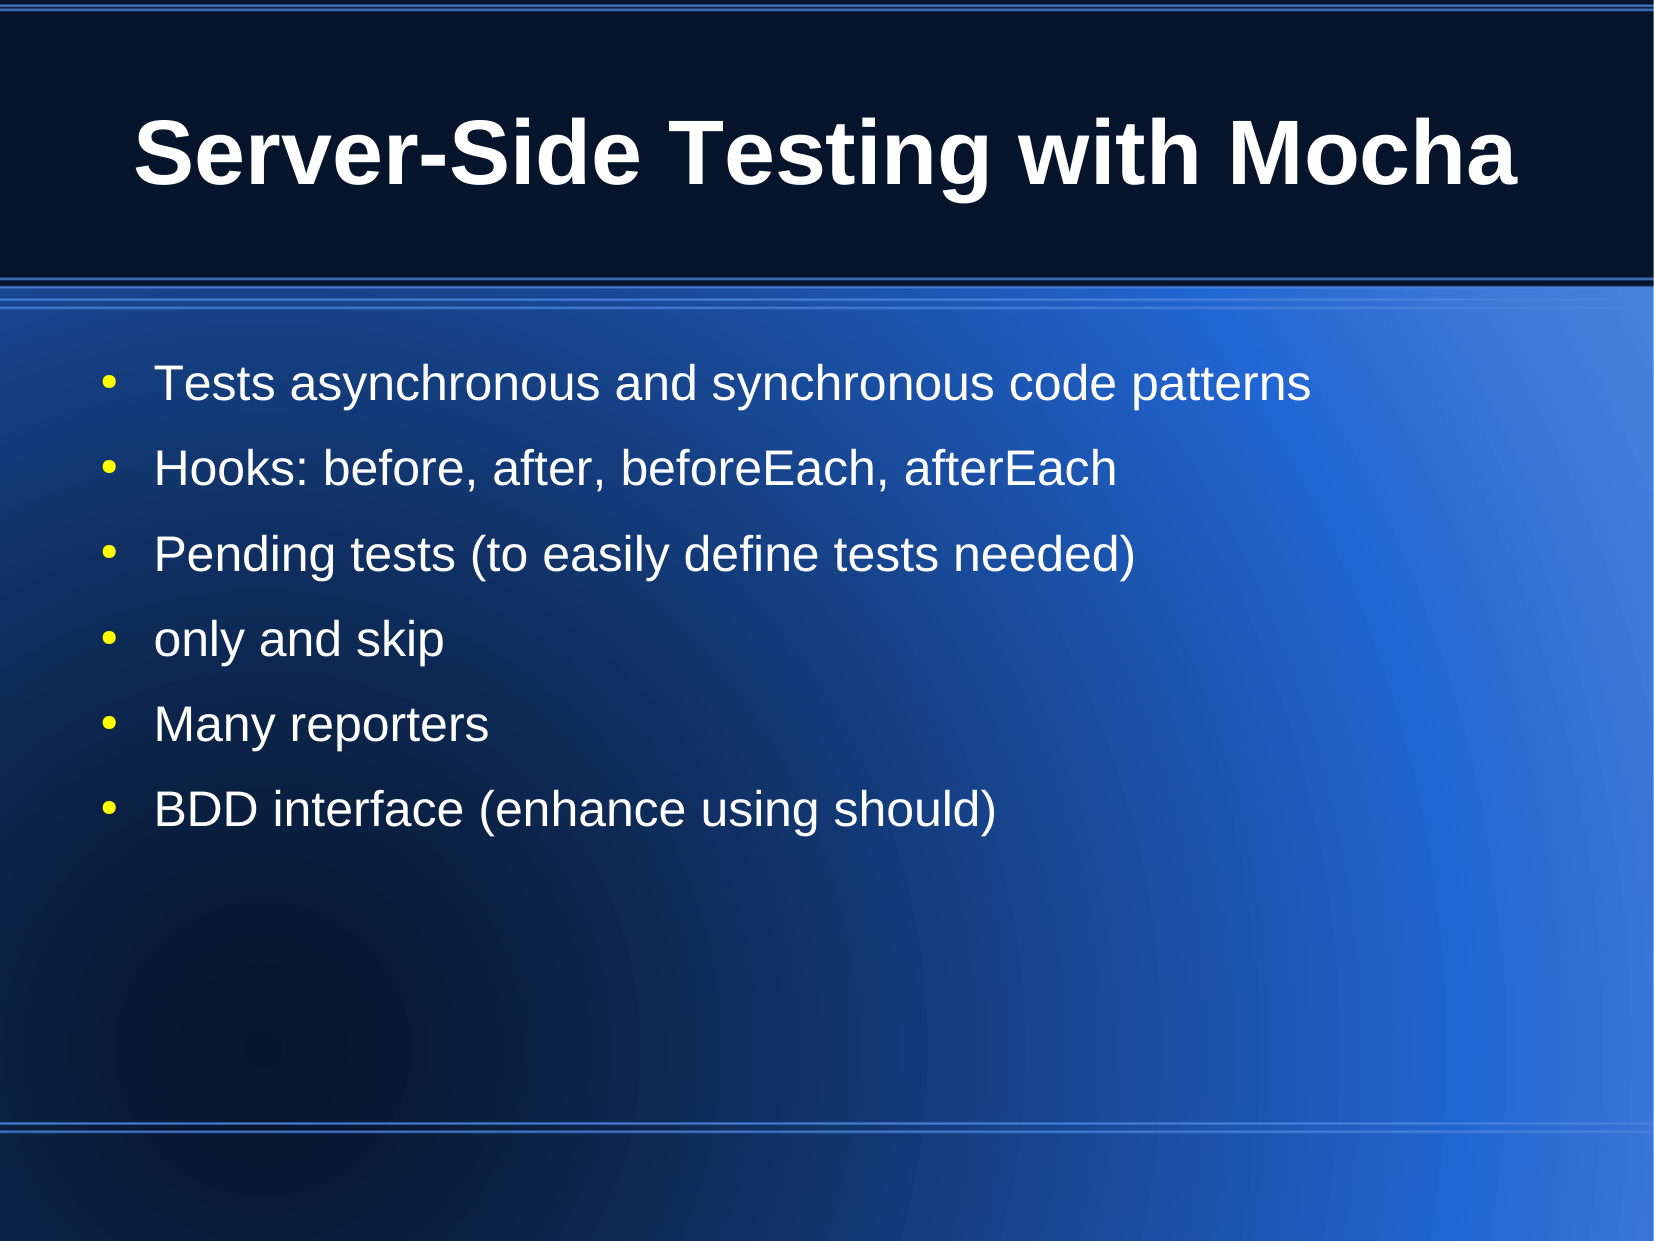

# Server-Side Testing with Mocha
Tests asynchronous and synchronous code patterns
Hooks: before, after, beforeEach, afterEach
Pending tests (to easily define tests needed)
only and skip
Many reporters
BDD interface (enhance using should)